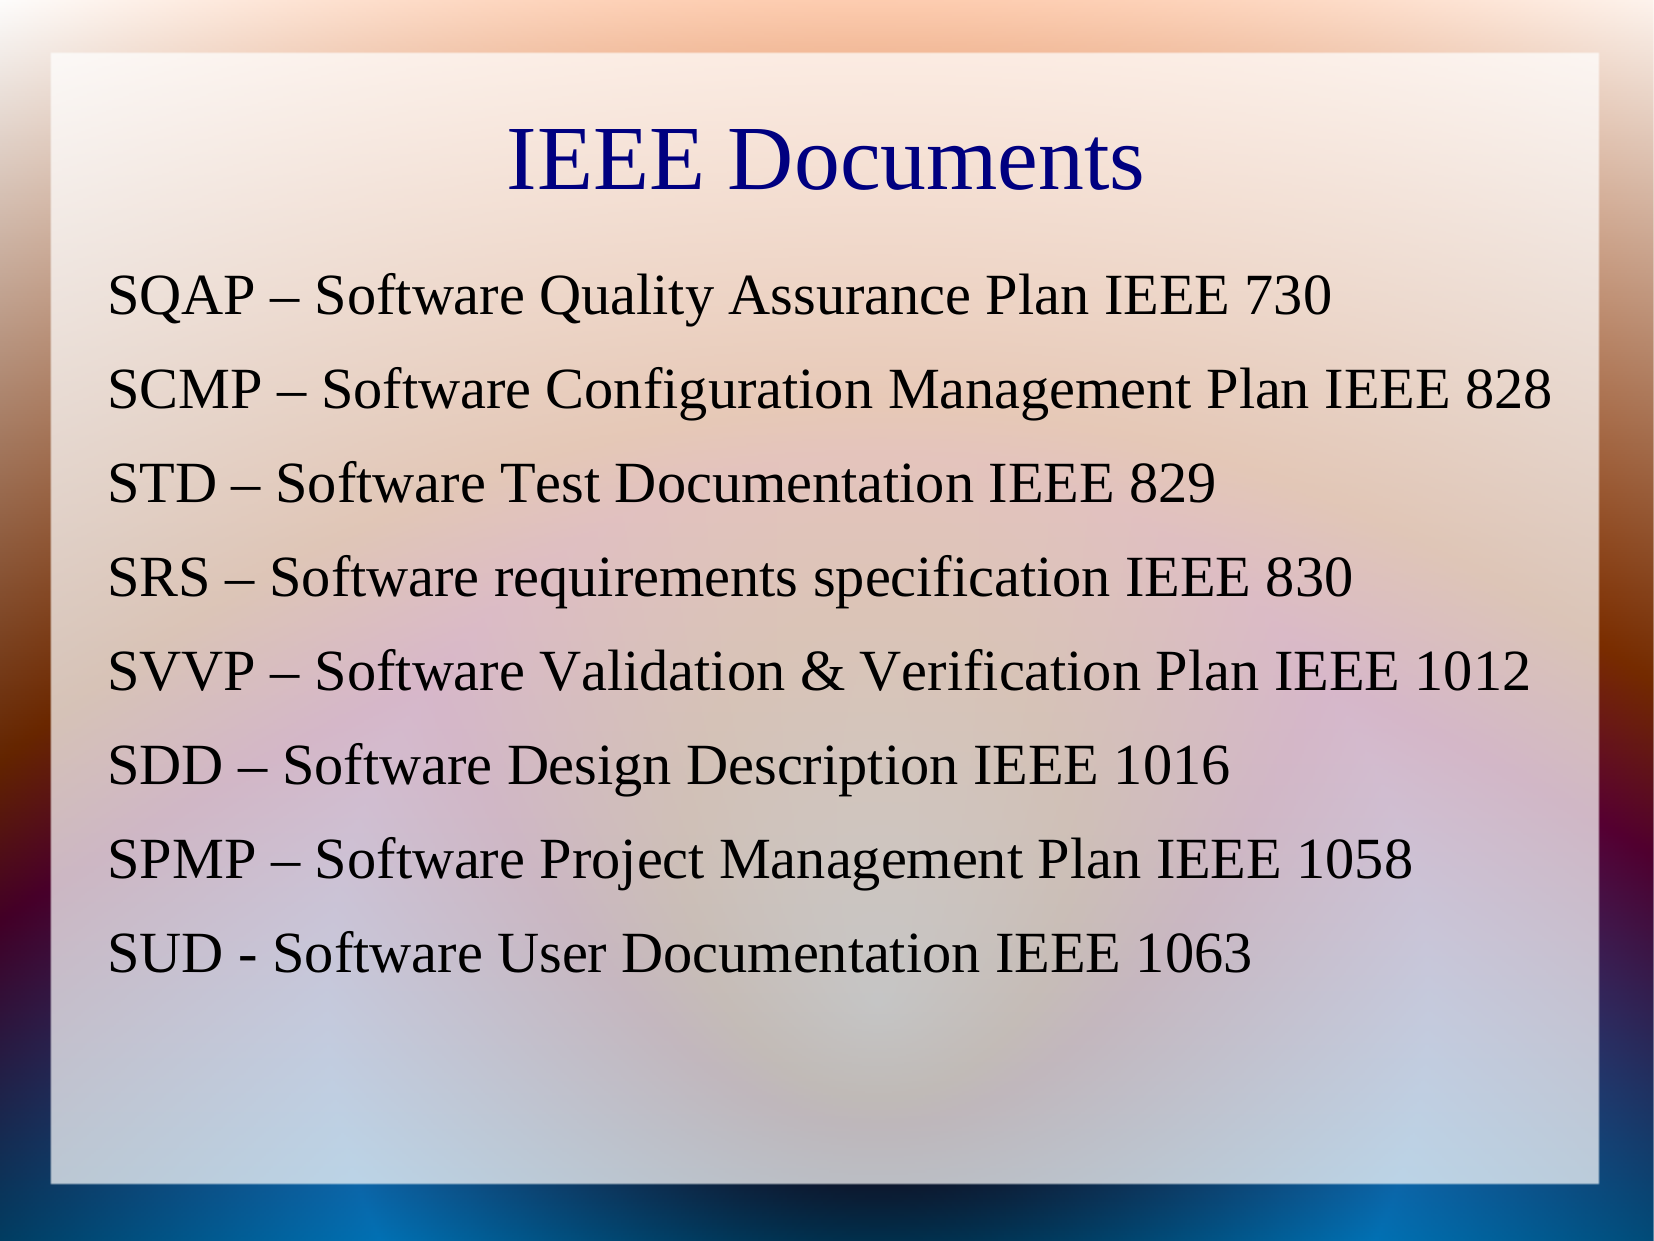

# IEEE Documents
SQAP – Software Quality Assurance Plan IEEE 730
SCMP – Software Configuration Management Plan IEEE 828
STD – Software Test Documentation IEEE 829
SRS – Software requirements specification IEEE 830
SVVP – Software Validation & Verification Plan IEEE 1012
SDD – Software Design Description IEEE 1016
SPMP – Software Project Management Plan IEEE 1058
SUD - Software User Documentation IEEE 1063